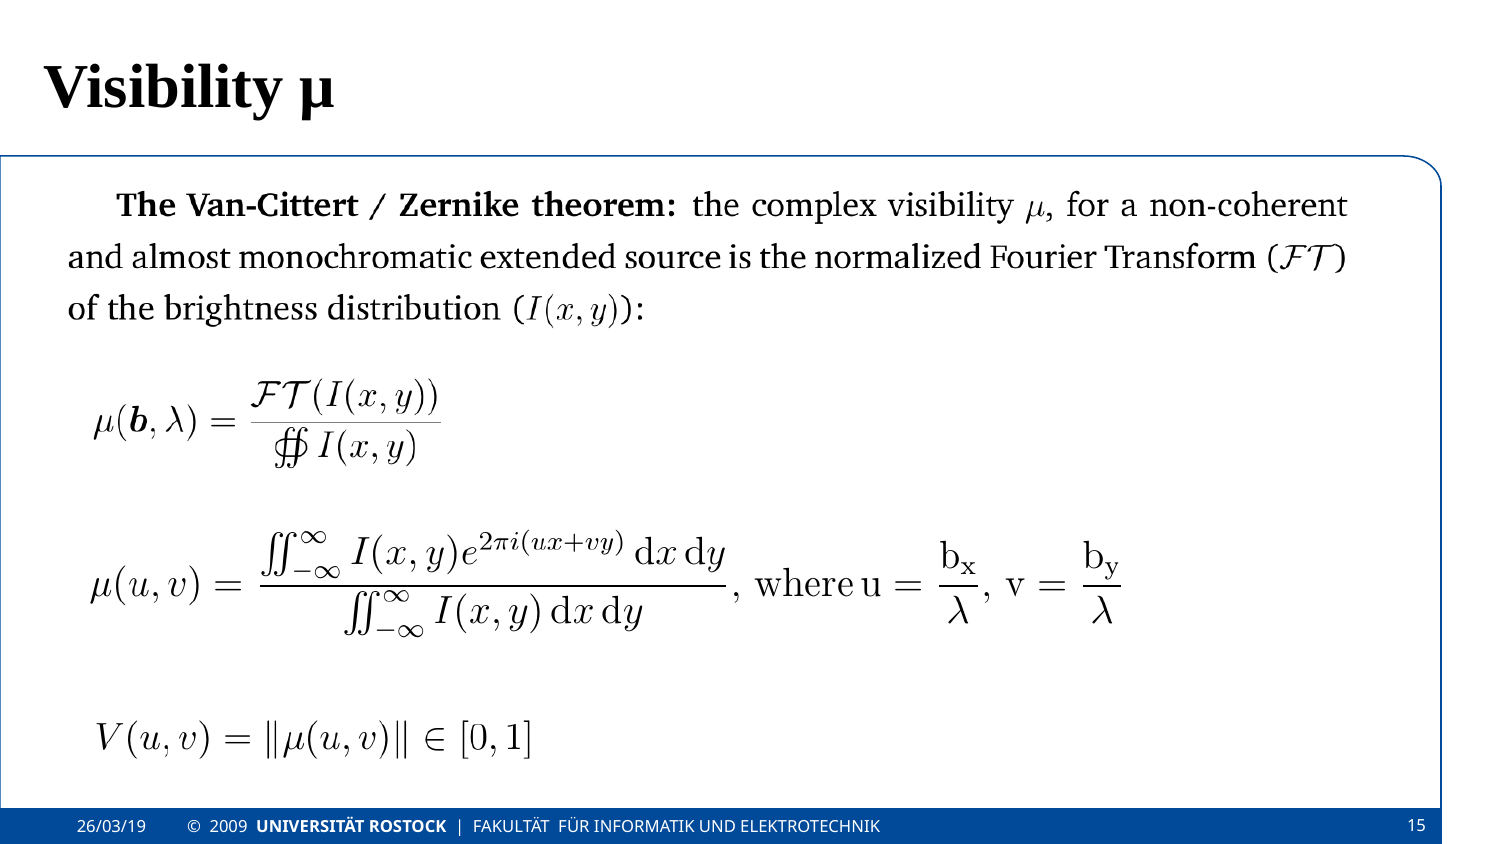

Visibility μ
© 2009 UNIVERSITÄT ROSTOCK | FAKULTÄT FÜR INFORMATIK UND ELEKTROTECHNIK
26/03/19